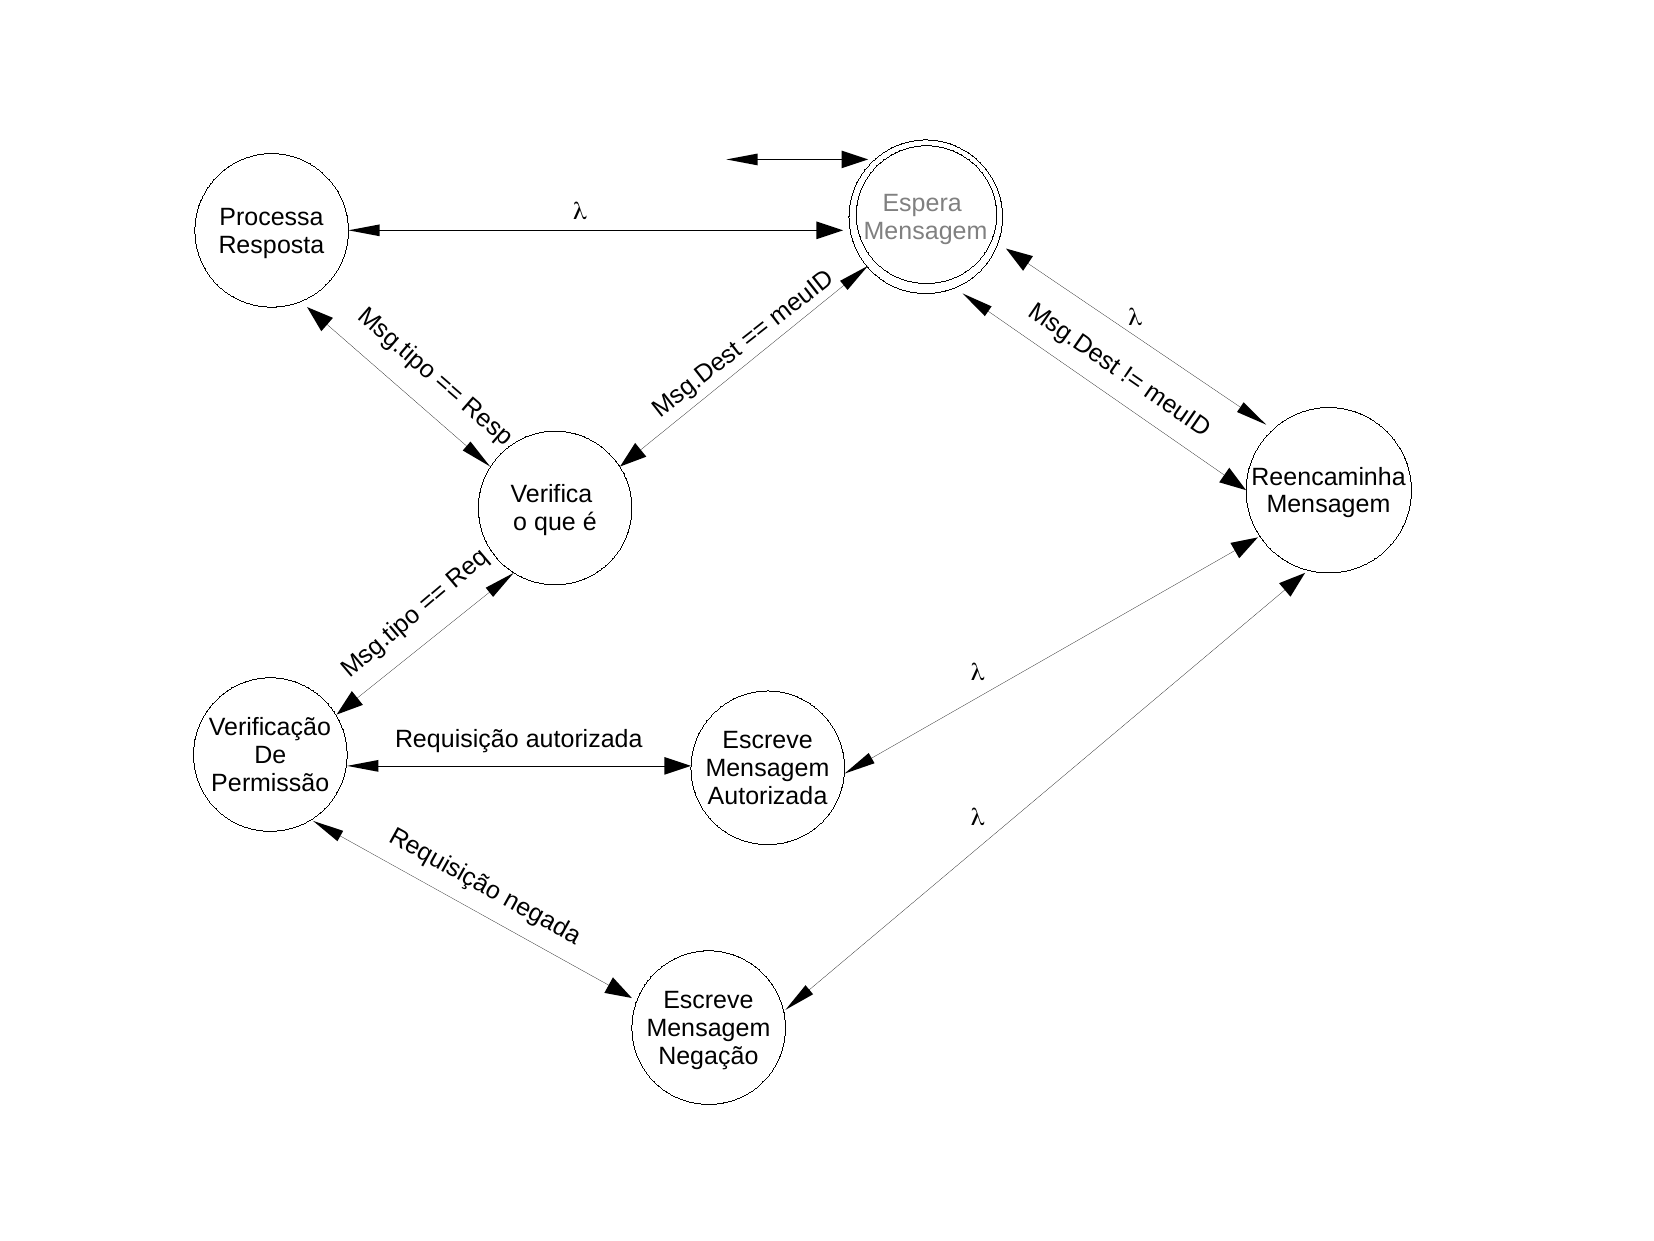

Espera
Mensagem
Processa
Resposta
Msg.Dest != meuID
Msg.Dest == meuID
Msg.tipo == Resp
Reencaminha
Mensagem
Verifica
o que é
Msg.tipo == Req
Verificação
De
Permissão
Escreve
Mensagem
Autorizada
Requisição autorizada
Requisição negada
Escreve
Mensagem
Negação